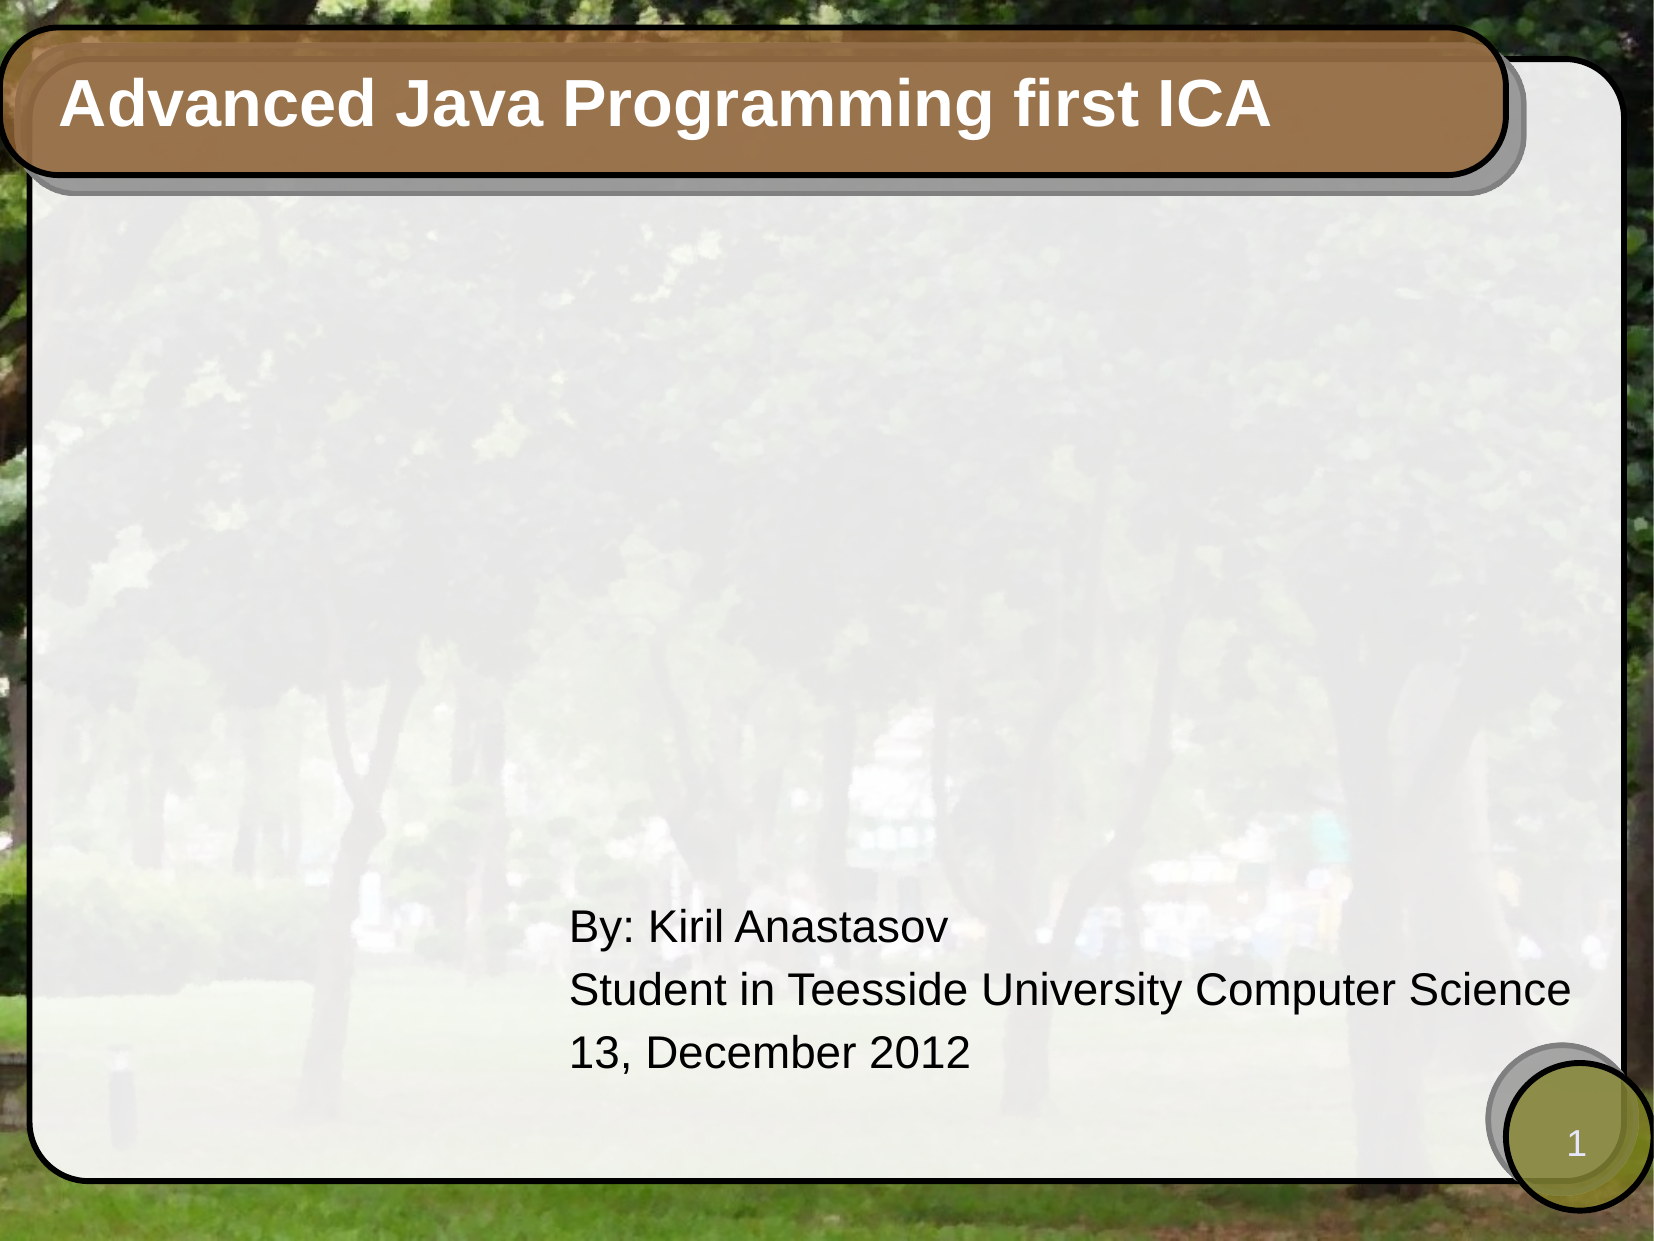

# Advanced Java Programming first ICA
 By: Kiril Anastasov
 Student in Teesside University Computer Science
 13, December 2012
1